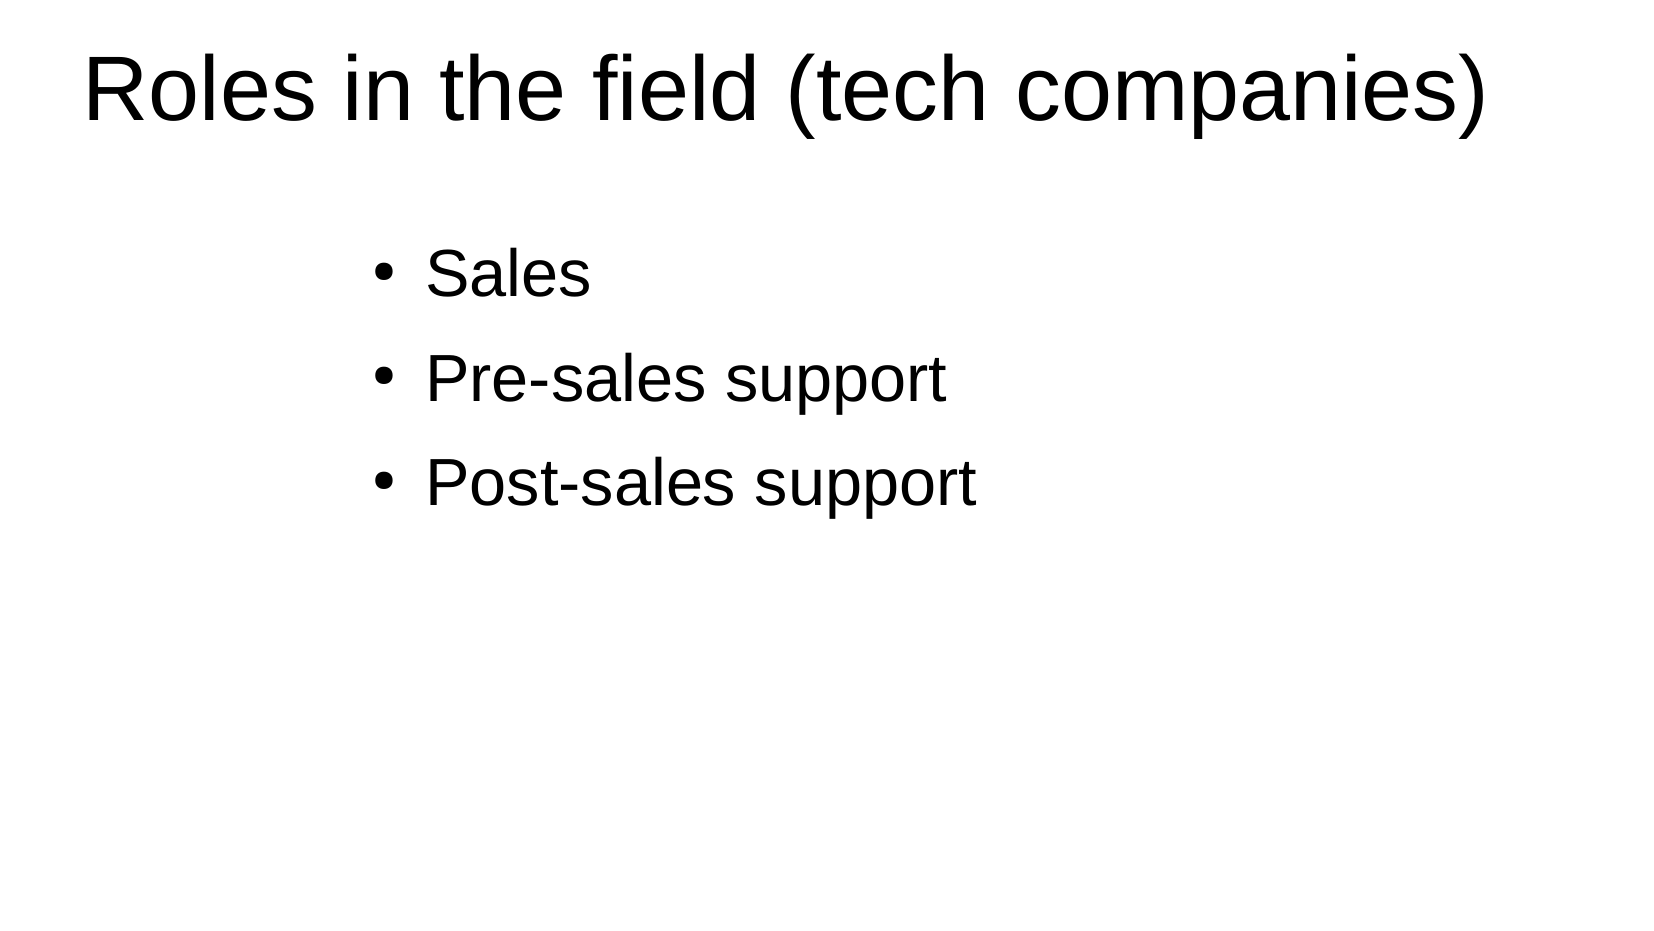

# Roles in the field (tech companies)
Sales
Pre-sales support
Post-sales support